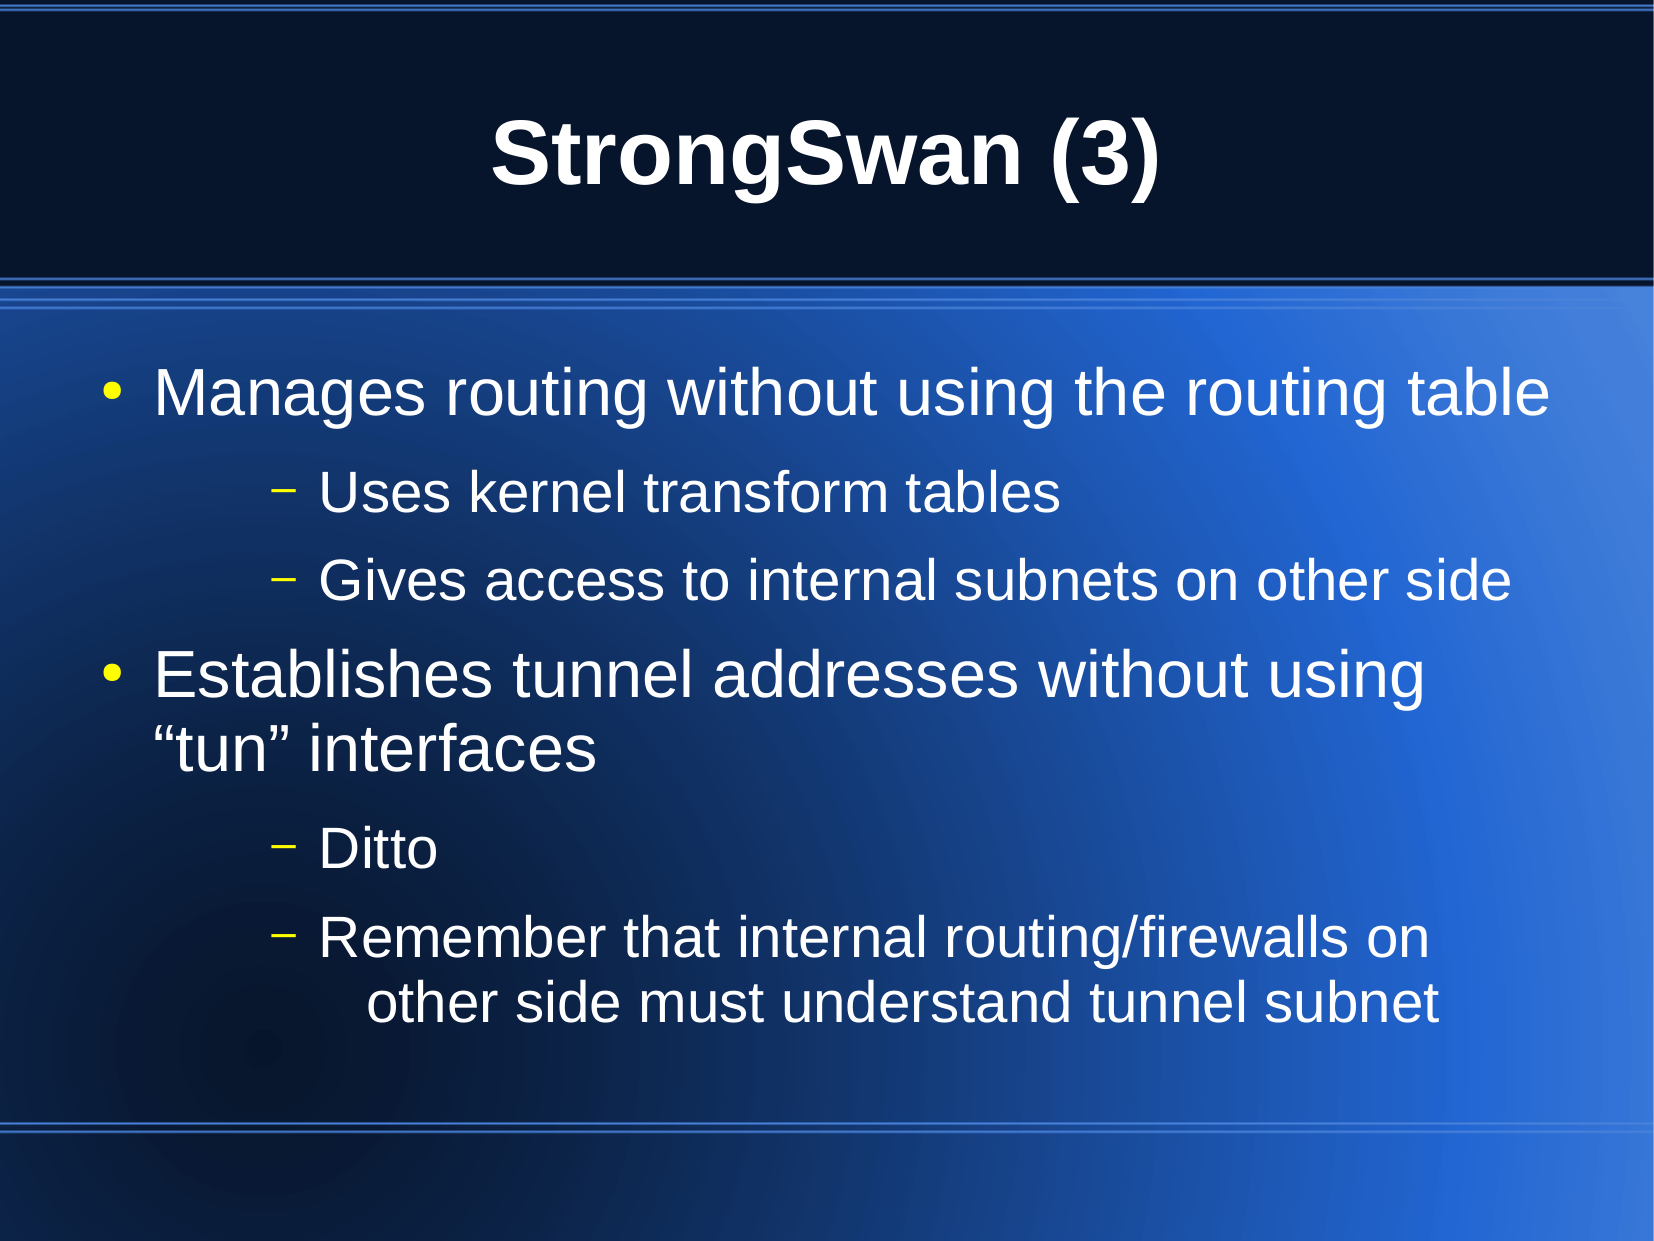

# StrongSwan (3)
Manages routing without using the routing table
Uses kernel transform tables
Gives access to internal subnets on other side
Establishes tunnel addresses without using “tun” interfaces
Ditto
Remember that internal routing/firewalls on other side must understand tunnel subnet